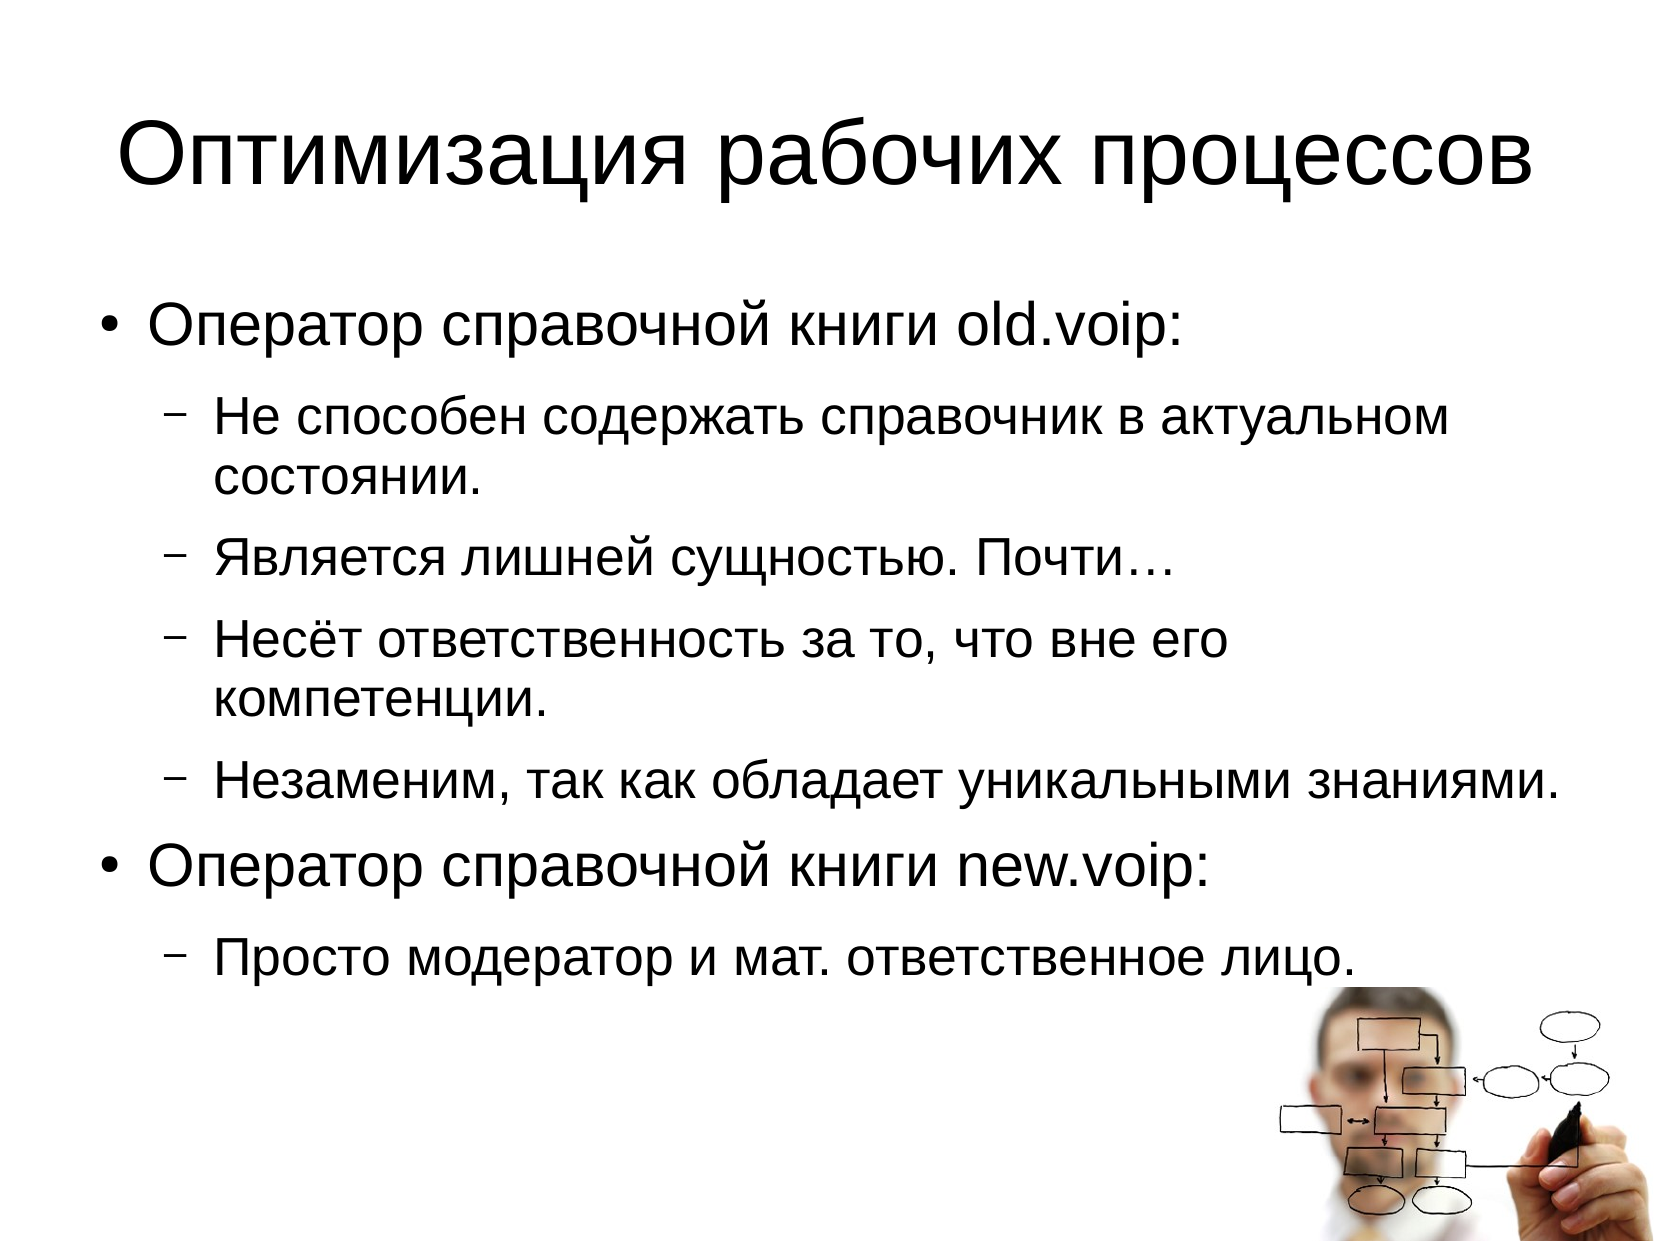

# Оптимизация рабочих процессов
Оператор справочной книги old.voip:
Не способен содержать справочник в актуальном состоянии.
Является лишней сущностью. Почти…
Несёт ответственность за то, что вне его компетенции.
Незаменим, так как обладает уникальными знаниями.
Оператор справочной книги new.voip:
Просто модератор и мат. ответственное лицо.